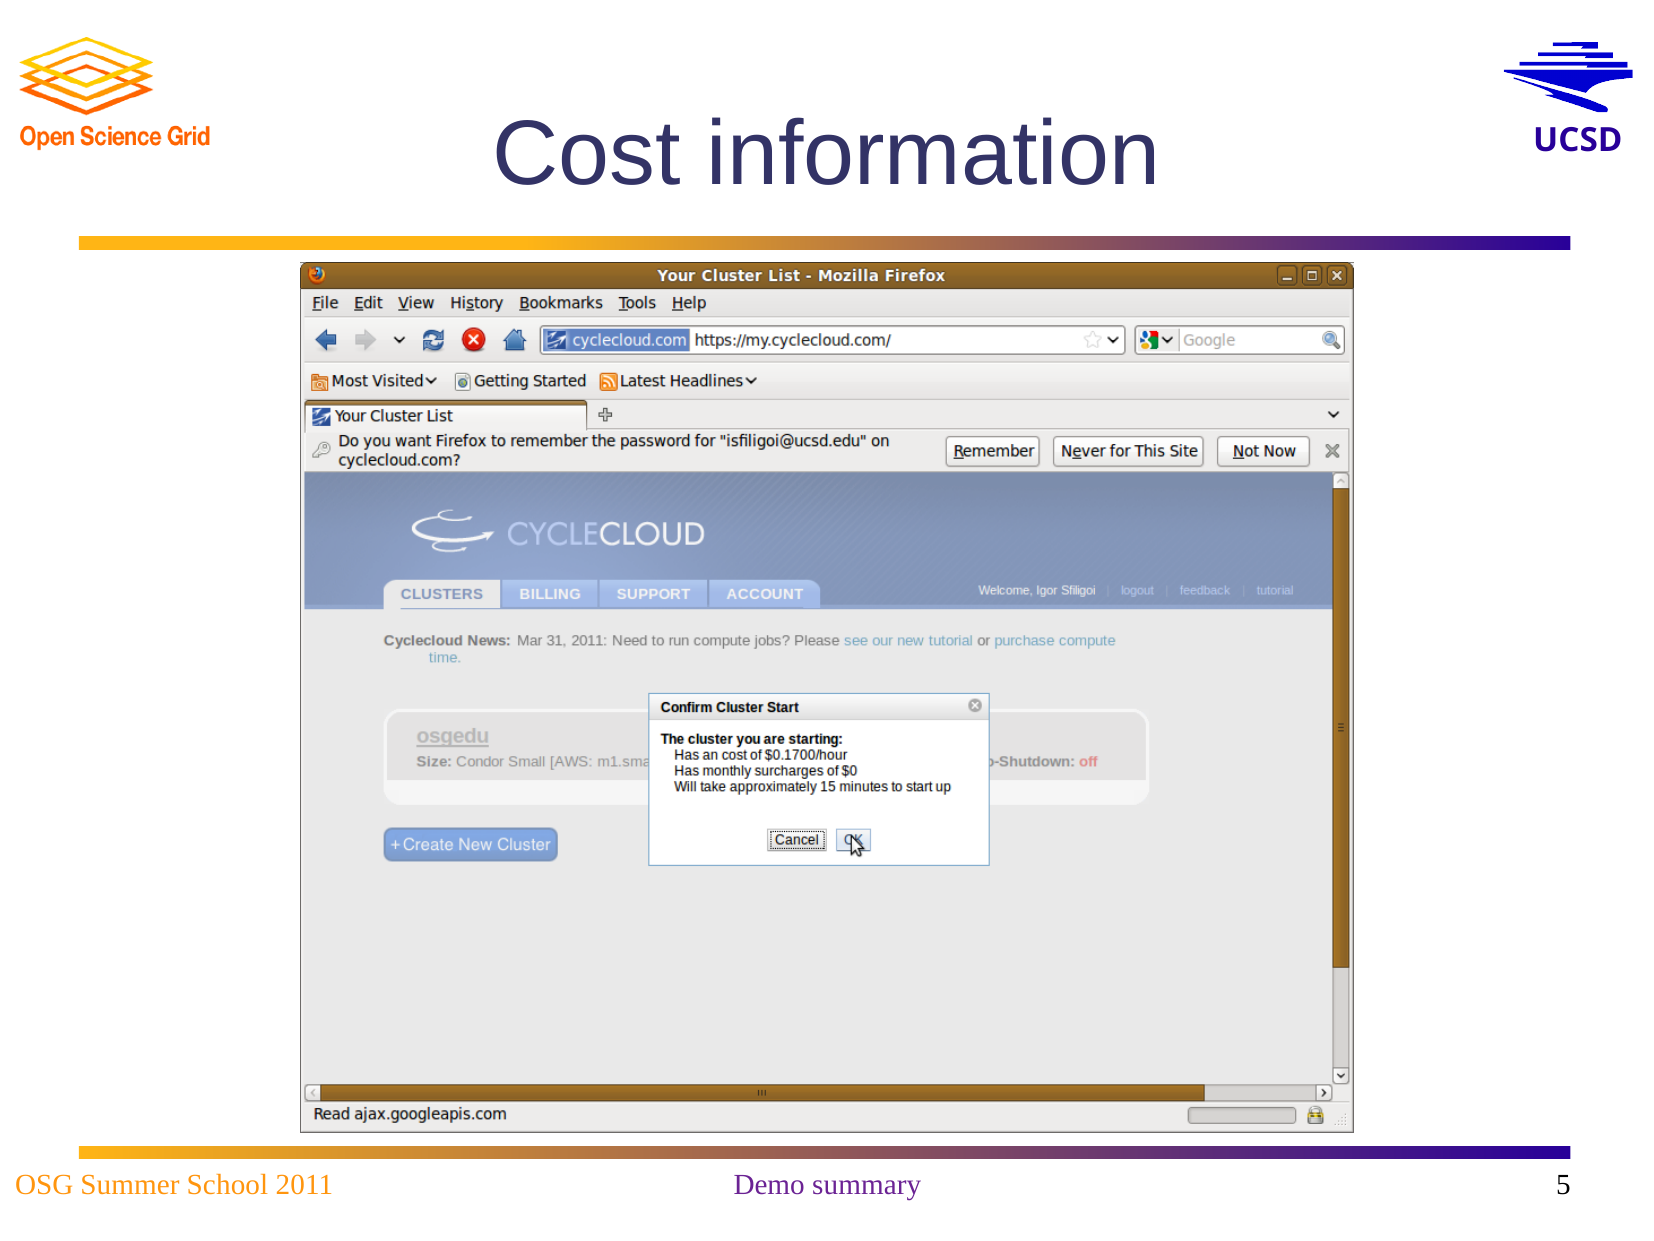

# Cost information
OSG Summer School 2011
Demo summary
5